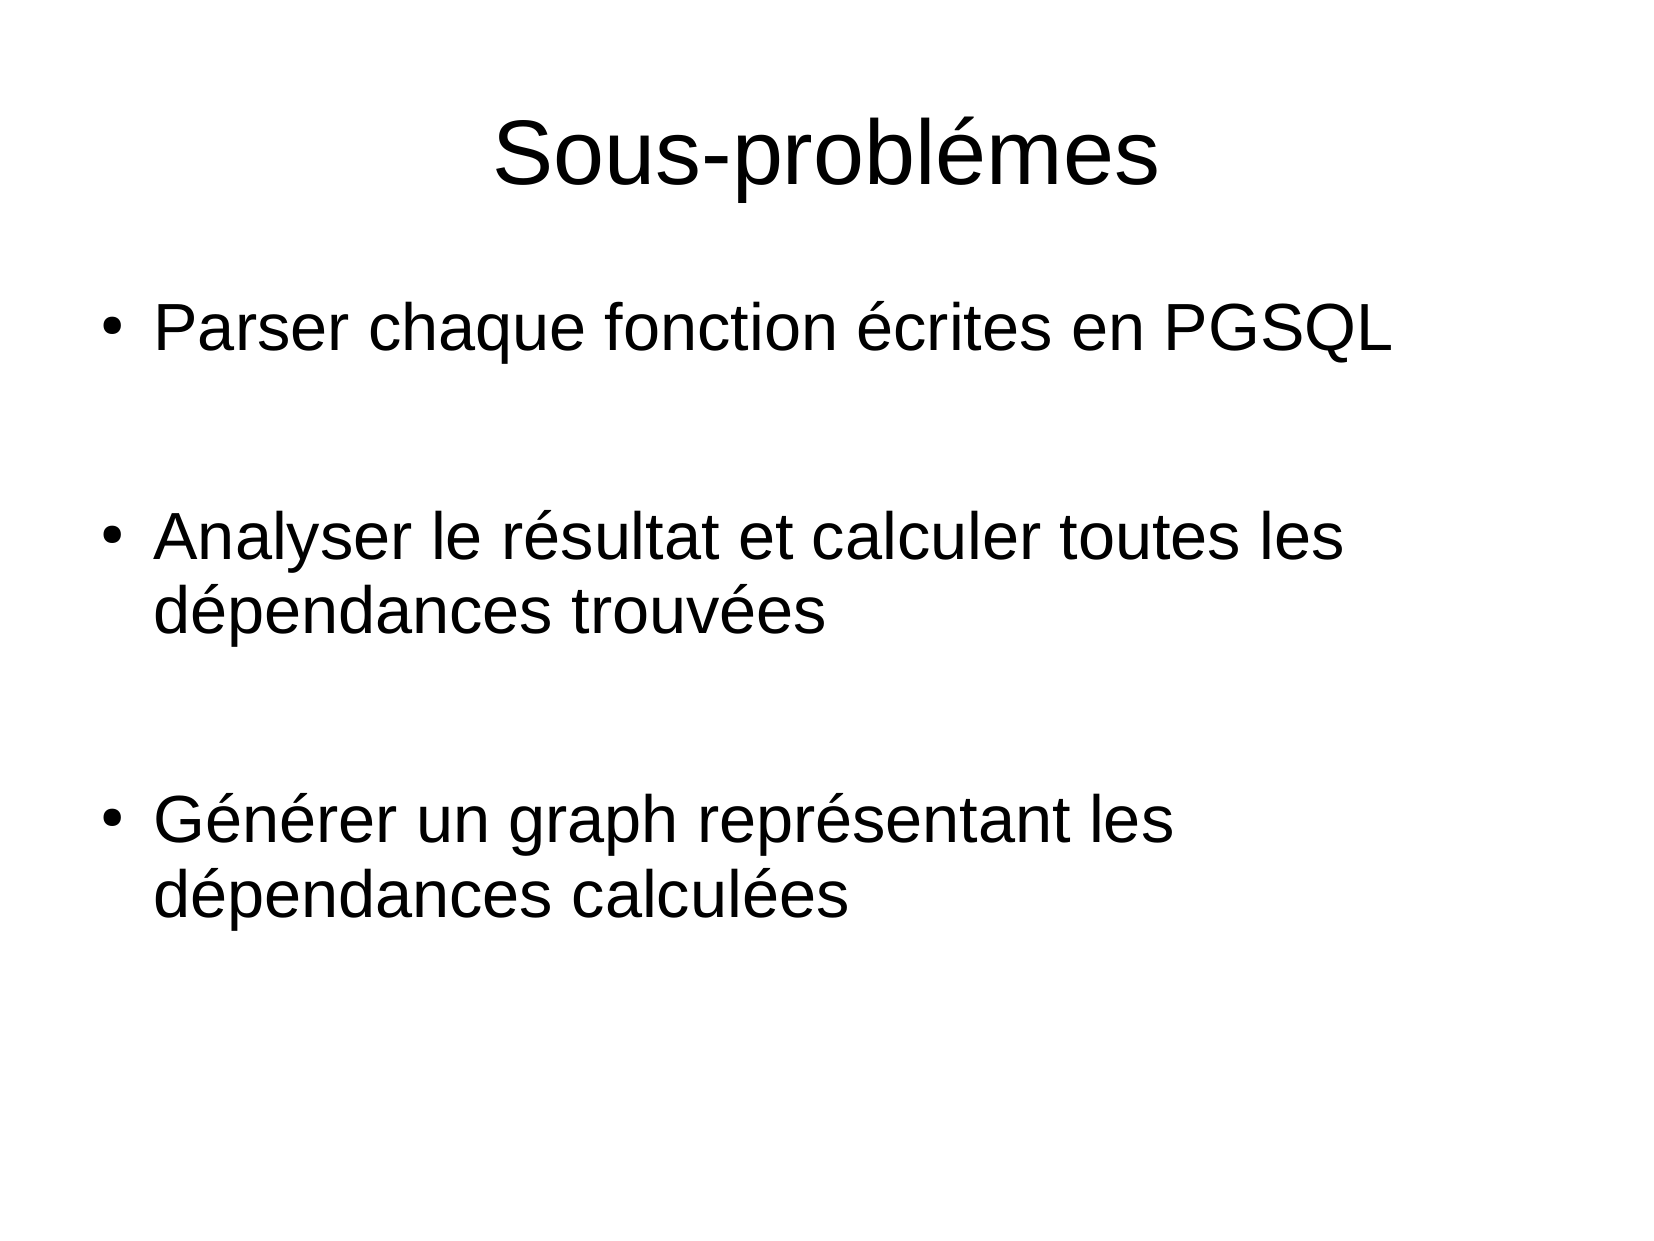

# Sous-problémes
Parser chaque fonction écrites en PGSQL
Analyser le résultat et calculer toutes les dépendances trouvées
Générer un graph représentant les dépendances calculées